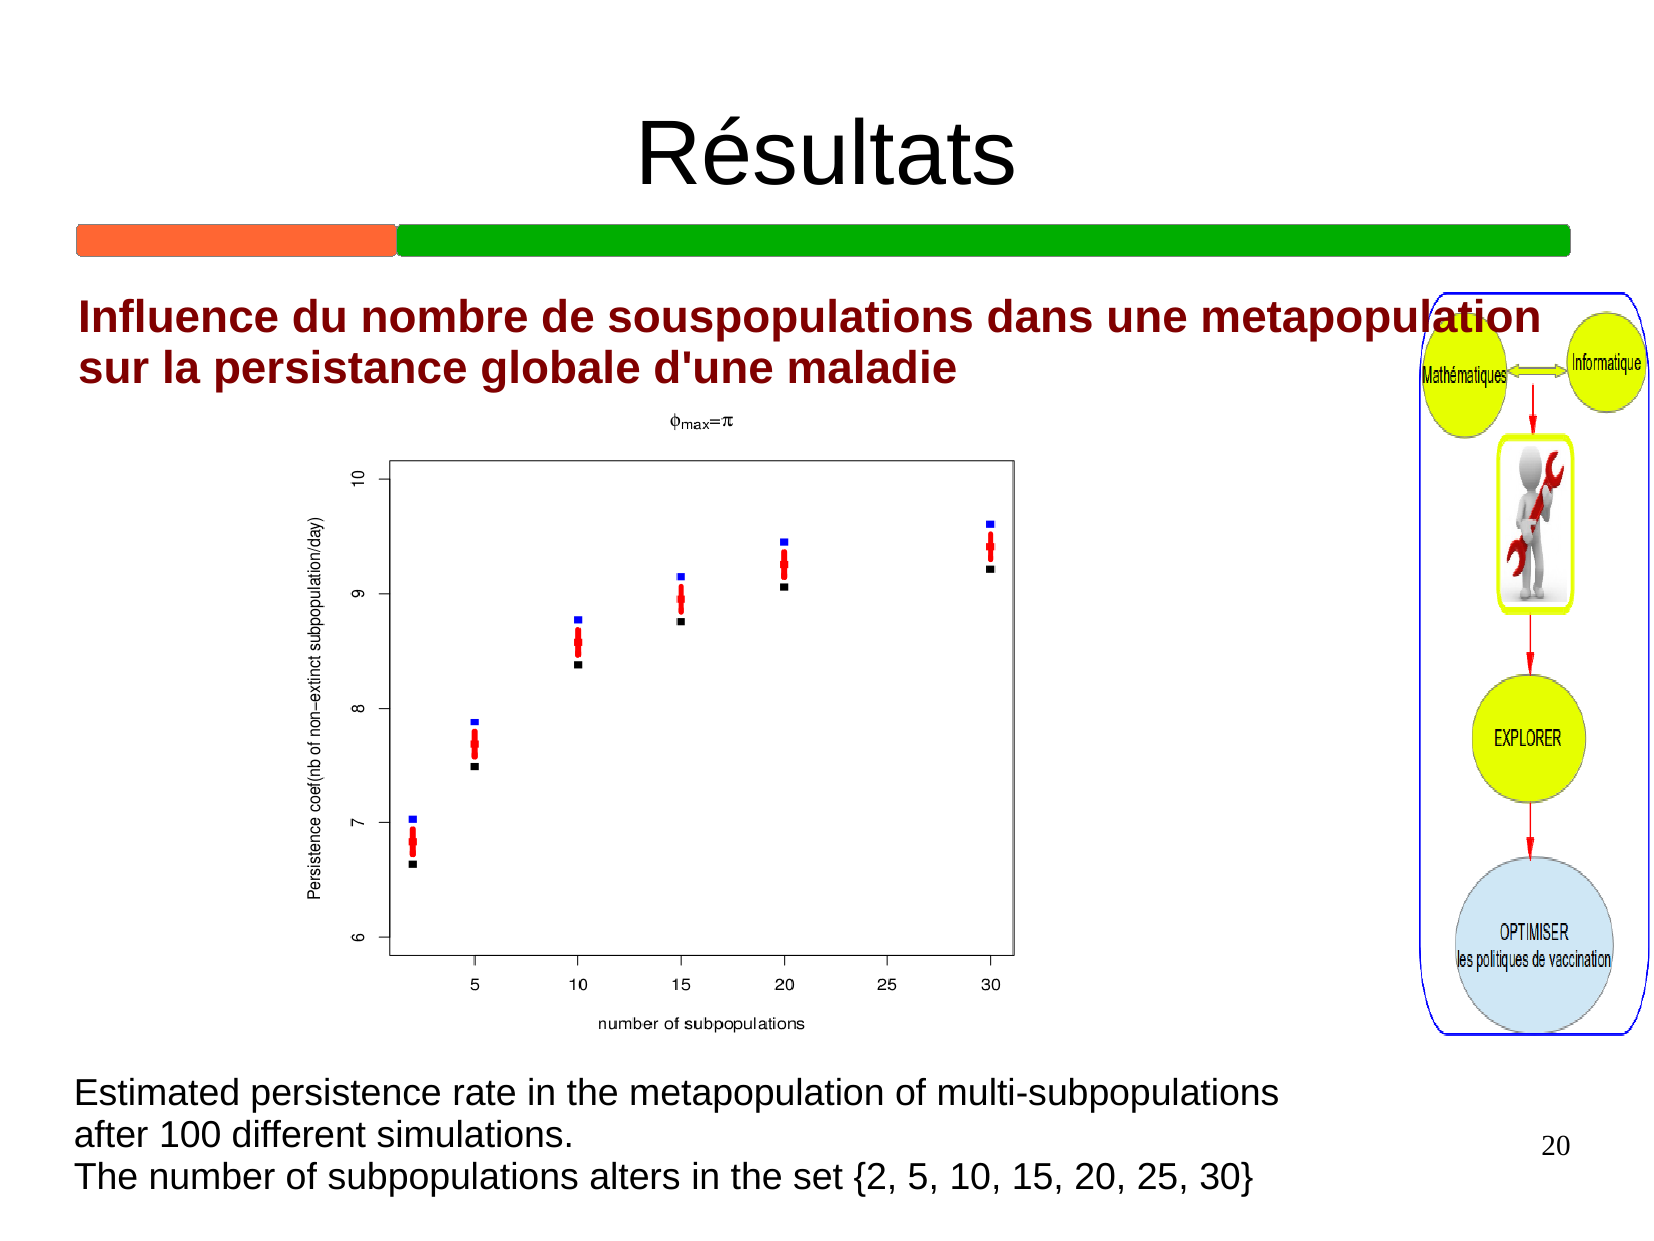

# Résultats
Influence du nombre de souspopulations dans une metapopulation
sur la persistance globale d'une maladie
Estimated persistence rate in the metapopulation of multi-subpopulations
after 100 different simulations.
The number of subpopulations alters in the set {2, 5, 10, 15, 20, 25, 30}
20